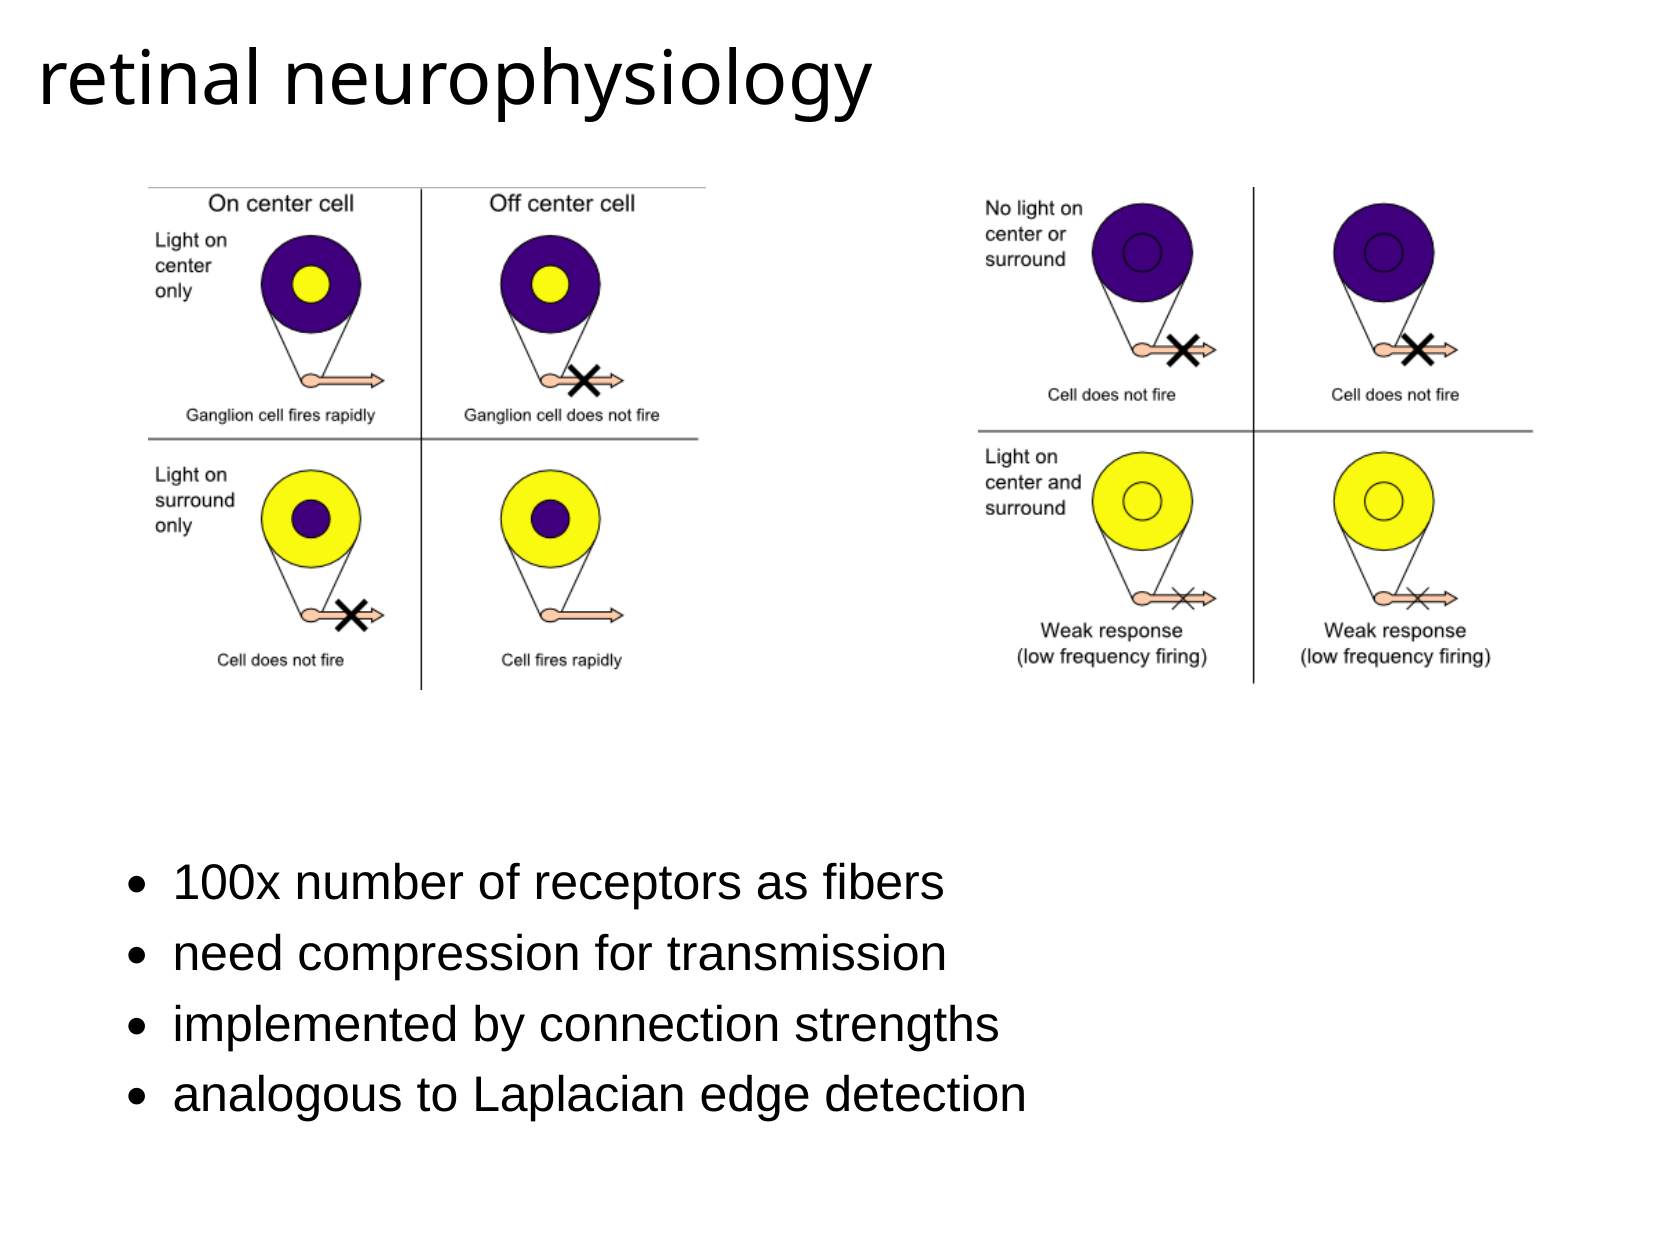

# retinal neurophysiology
100x number of receptors as fibers
need compression for transmission
implemented by connection strengths
analogous to Laplacian edge detection